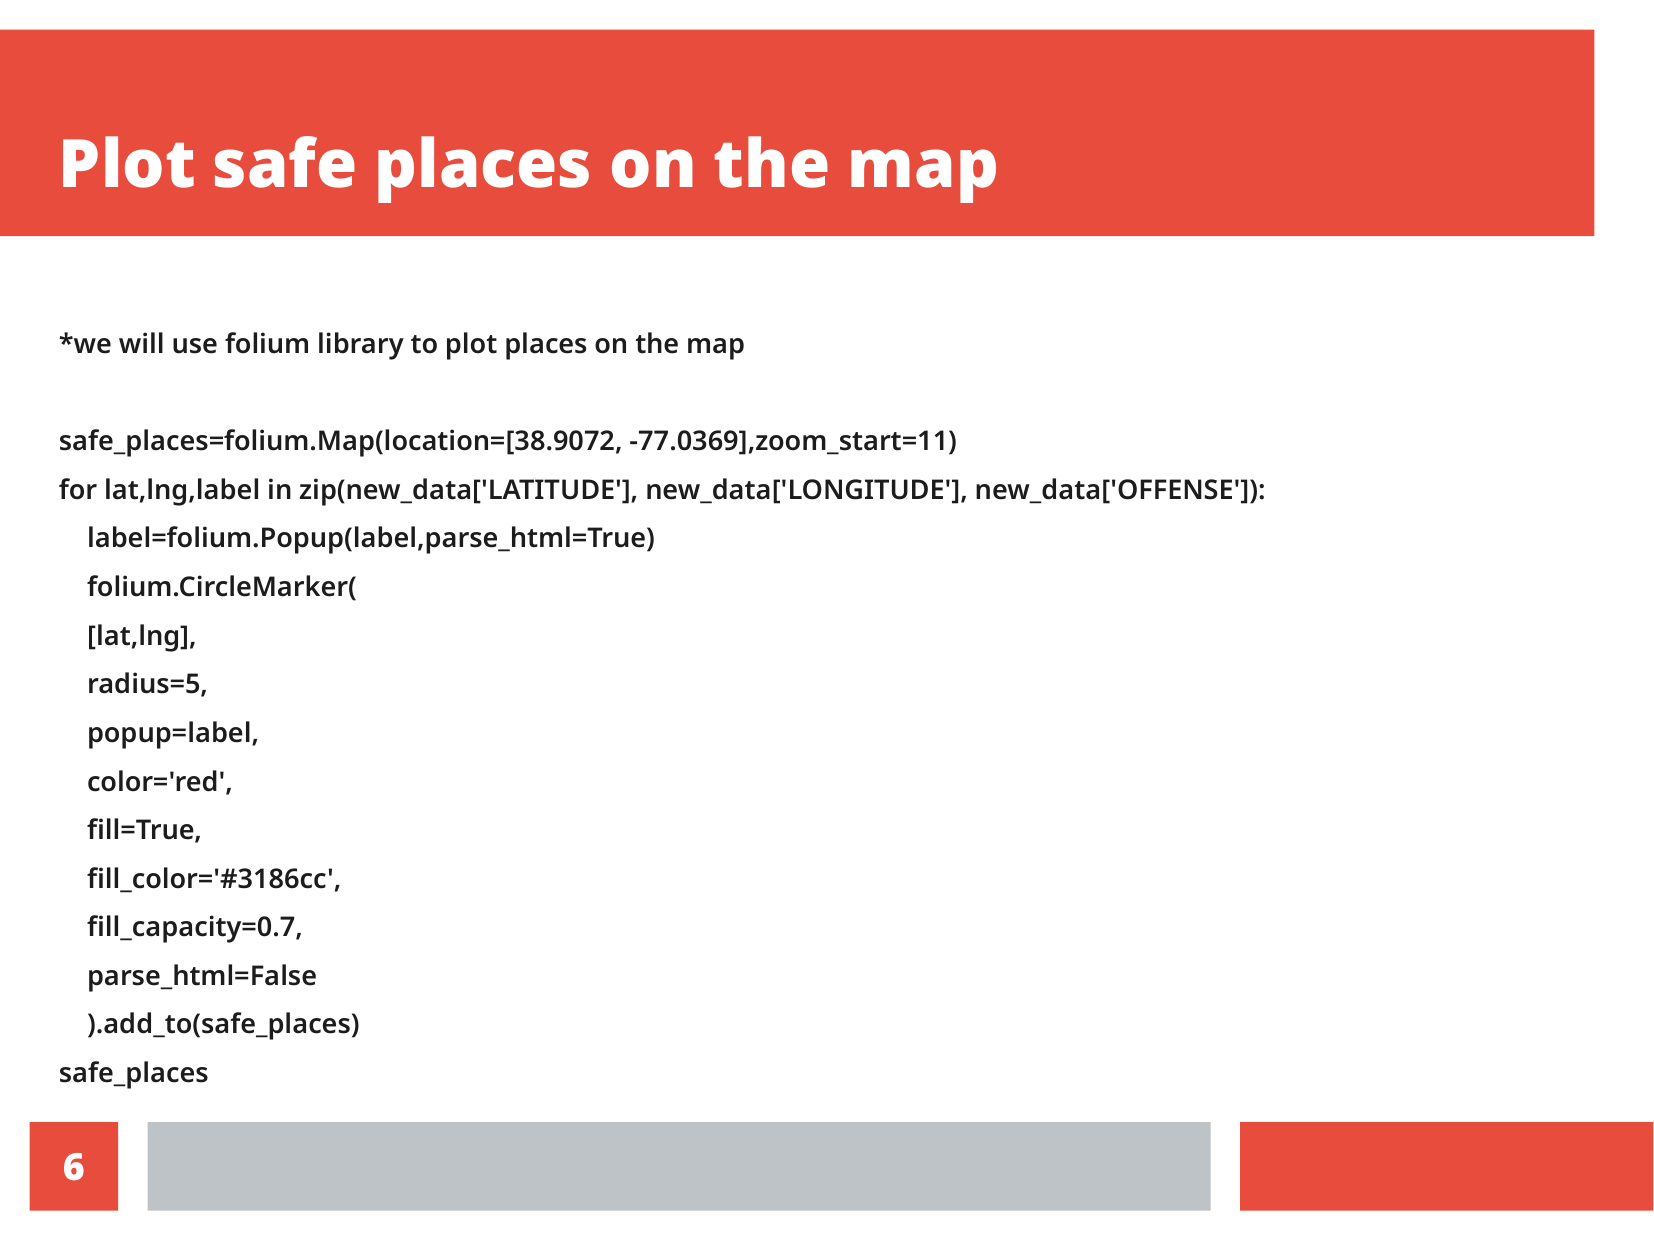

# Plot safe places on the map
*we will use folium library to plot places on the map
safe_places=folium.Map(location=[38.9072, -77.0369],zoom_start=11)
for lat,lng,label in zip(new_data['LATITUDE'], new_data['LONGITUDE'], new_data['OFFENSE']):
 label=folium.Popup(label,parse_html=True)
 folium.CircleMarker(
 [lat,lng],
 radius=5,
 popup=label,
 color='red',
 fill=True,
 fill_color='#3186cc',
 fill_capacity=0.7,
 parse_html=False
 ).add_to(safe_places)
safe_places
6